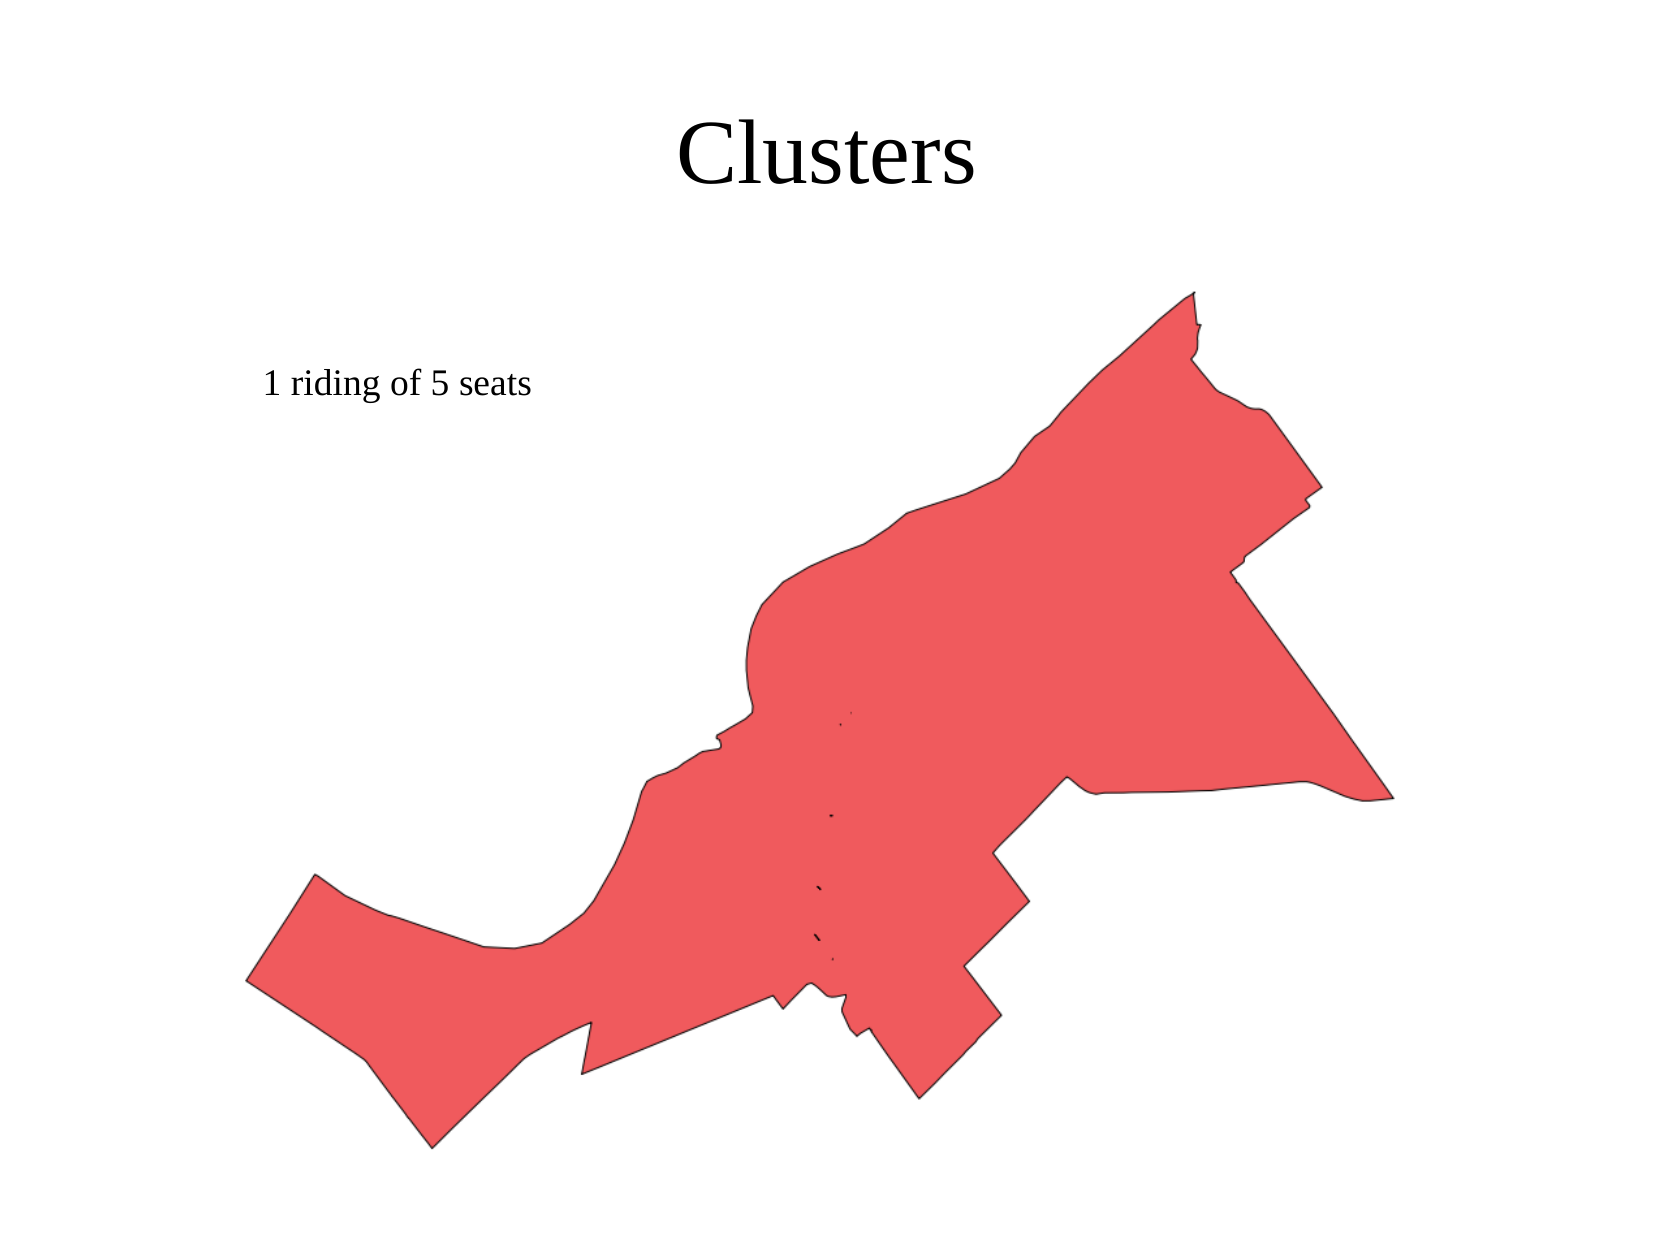

# Clusters
1 riding of 5 seats
www.fairvote.ca - NCR@fairvote.ca